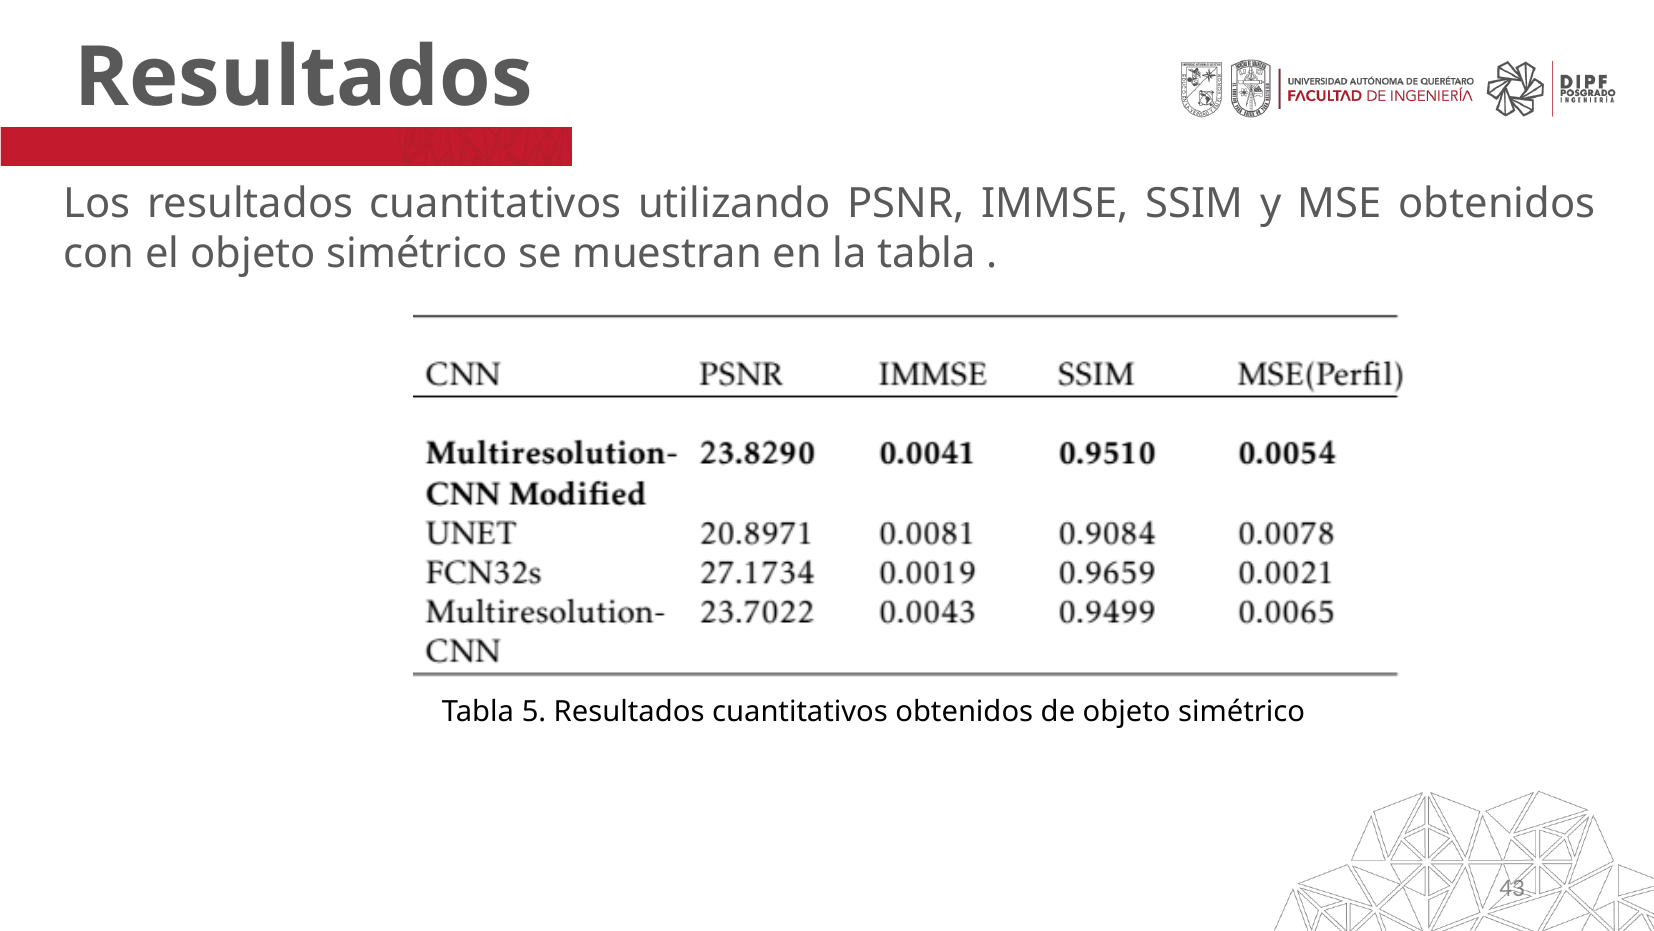

Resultados
Los resultados cuantitativos utilizando PSNR, IMMSE, SSIM y MSE obtenidos con el objeto simétrico se muestran en la tabla .
Tabla 5. Resultados cuantitativos obtenidos de objeto simétrico
43